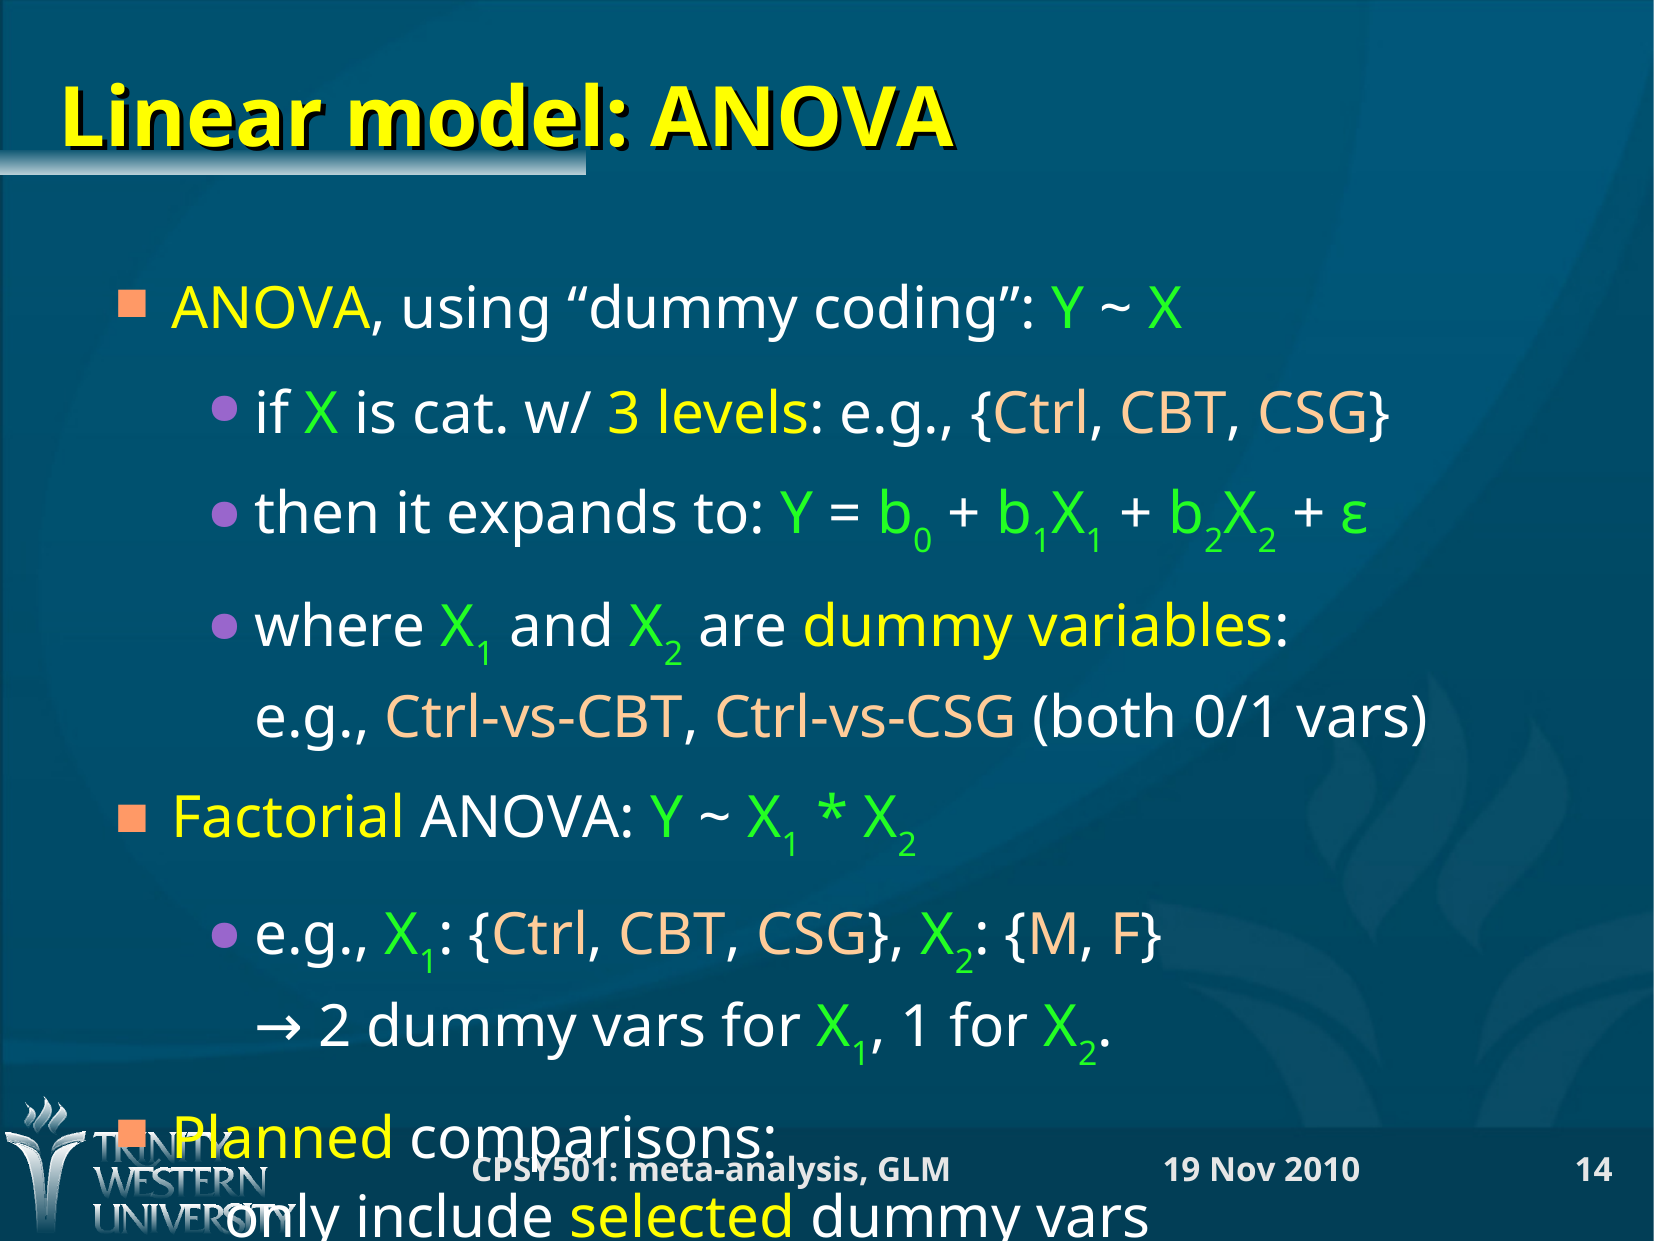

# Linear model: ANOVA
ANOVA, using “dummy coding”: Y ~ X
if X is cat. w/ 3 levels: e.g., {Ctrl, CBT, CSG}
then it expands to: Y = b0 + b1X1 + b2X2 + ε
where X1 and X2 are dummy variables:
e.g., Ctrl-vs-CBT, Ctrl-vs-CSG (both 0/1 vars)
Factorial ANOVA: Y ~ X1 * X2
e.g., X1: {Ctrl, CBT, CSG}, X2: {M, F}
→ 2 dummy vars for X1, 1 for X2.
Planned comparisons:
only include selected dummy vars
CPSY501: meta-analysis, GLM
19 Nov 2010
14